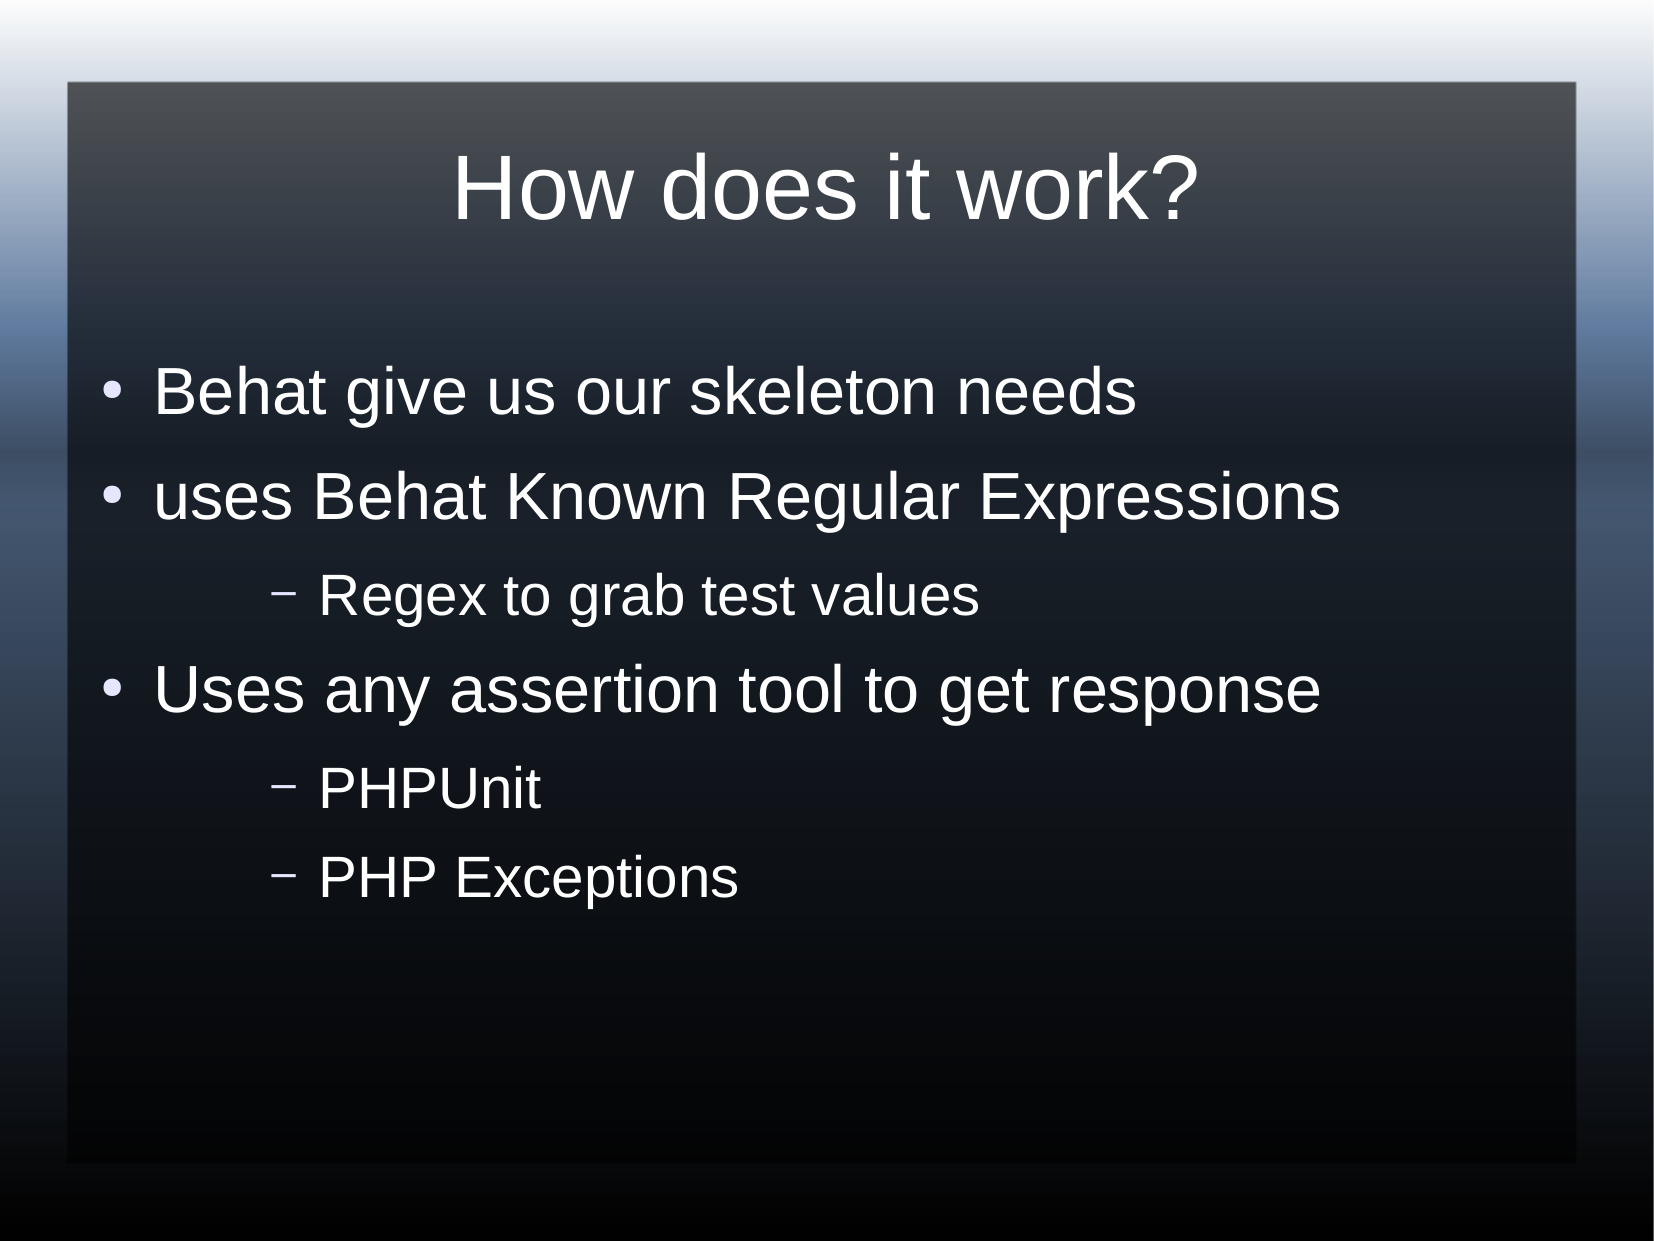

# How does it work?
Behat give us our skeleton needs
uses Behat Known Regular Expressions
Regex to grab test values
Uses any assertion tool to get response
PHPUnit
PHP Exceptions